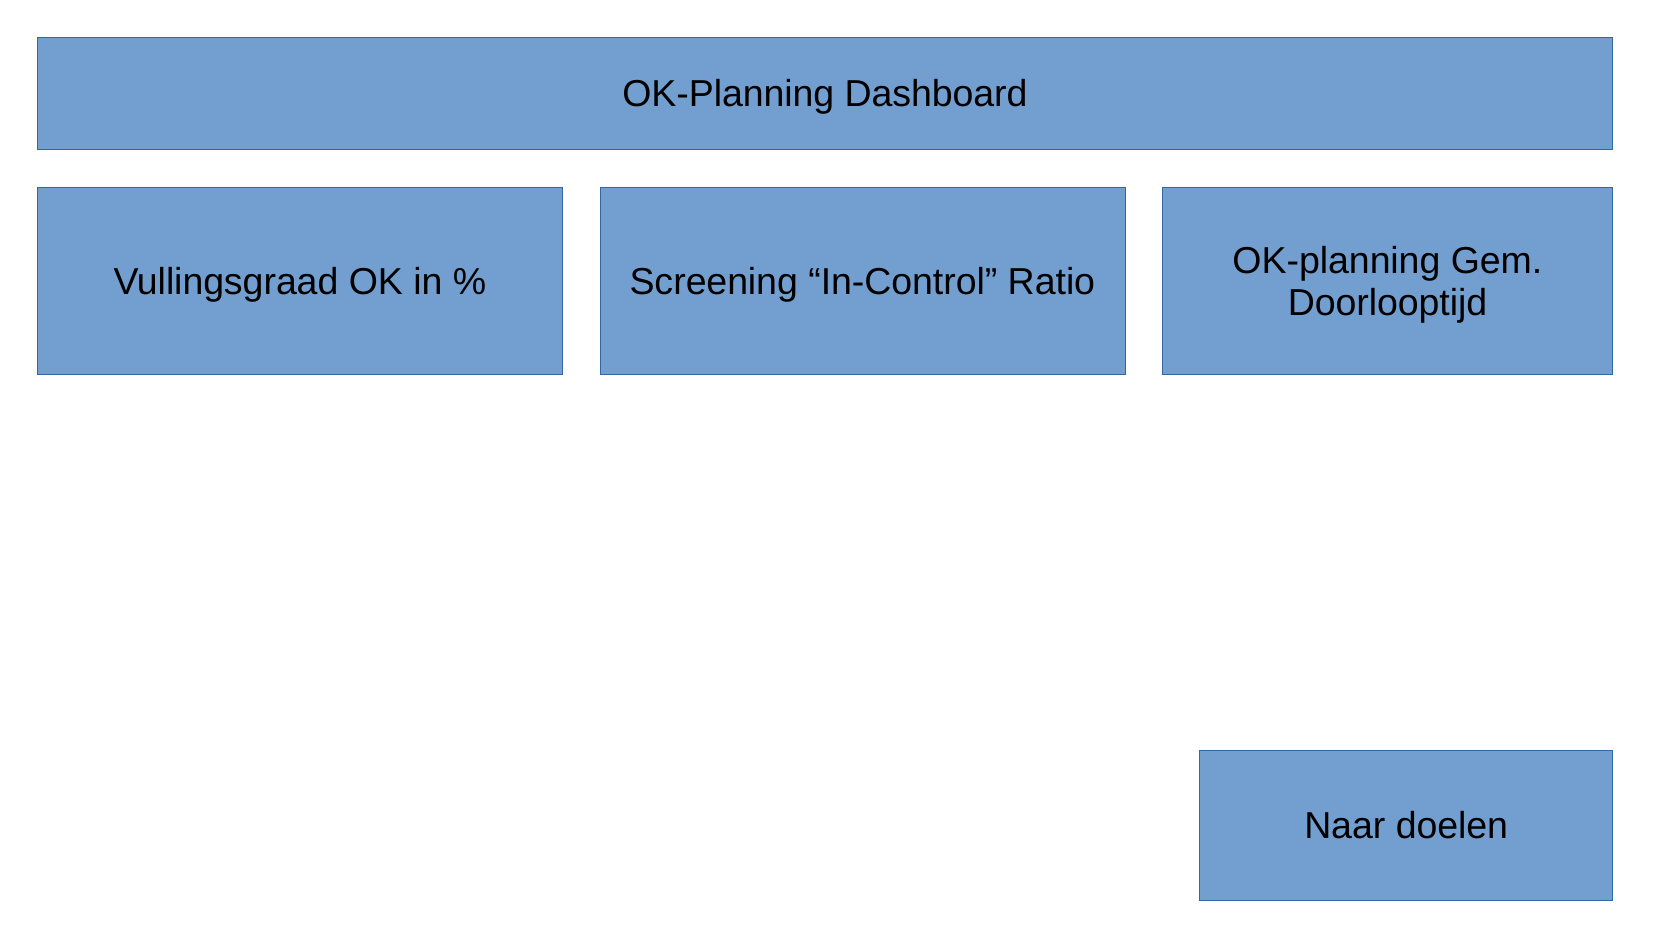

OK-Planning Dashboard
Vullingsgraad OK in %
Screening “In-Control” Ratio
OK-planning Gem. Doorlooptijd
Naar doelen